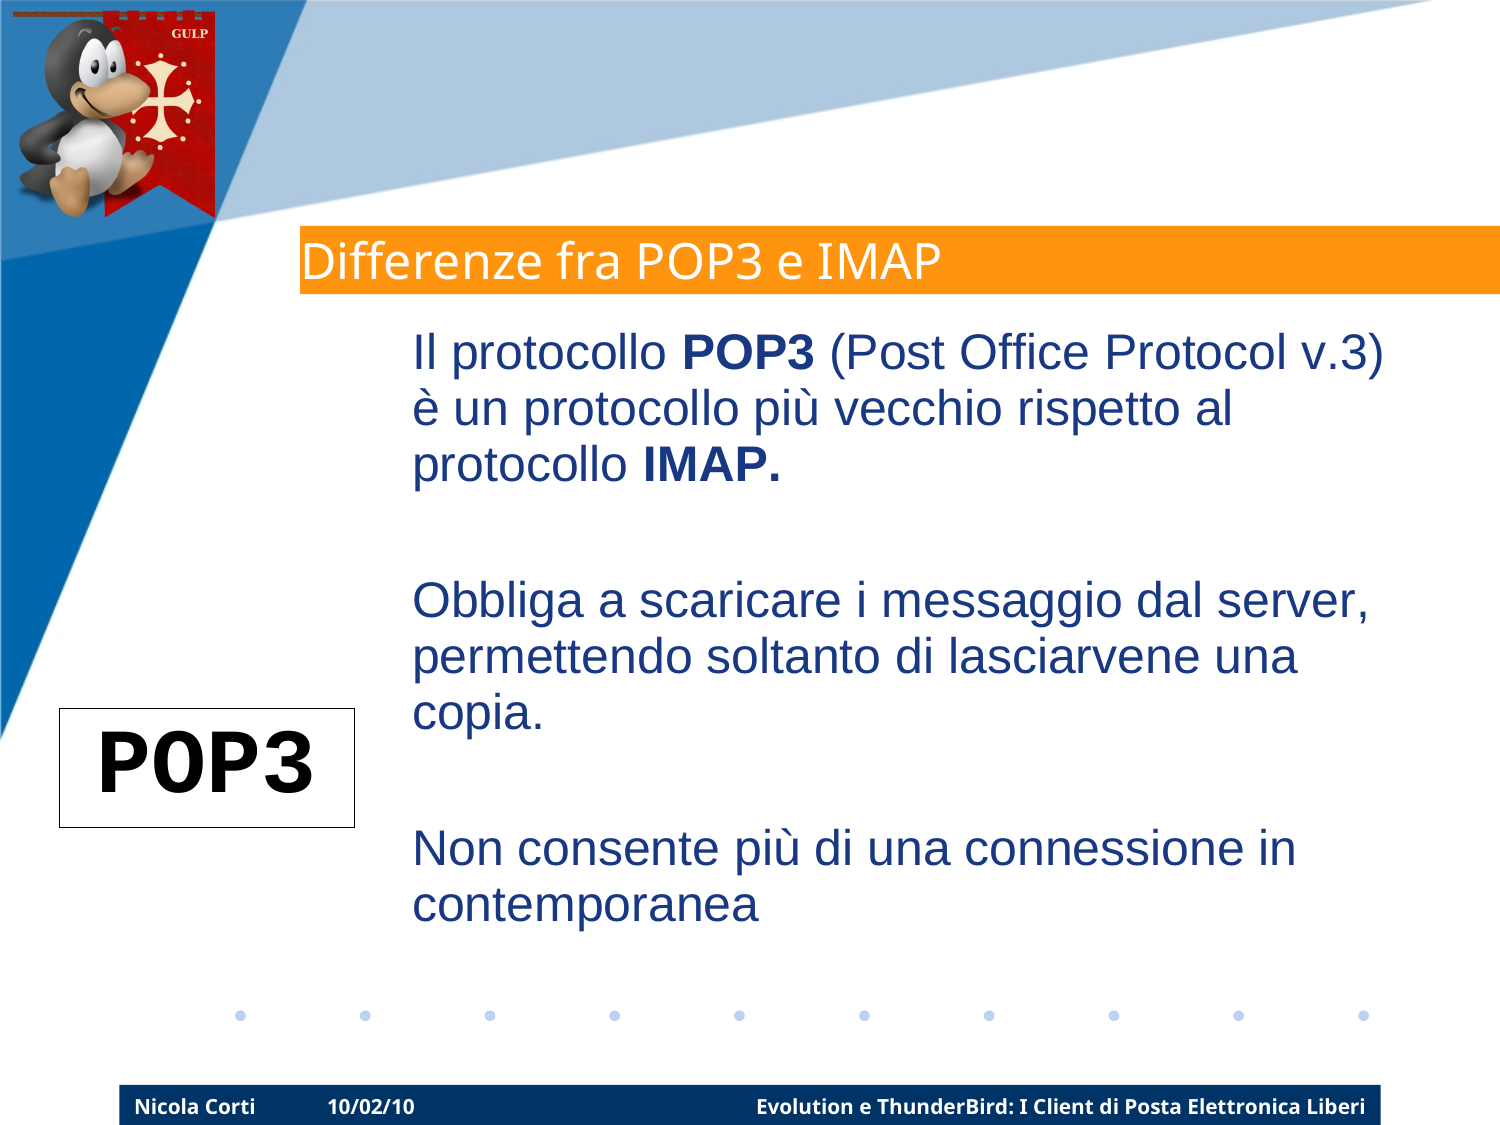

# Differenze fra POP3 e IMAP
Il protocollo POP3 (Post Office Protocol v.3) è un protocollo più vecchio rispetto al protocollo IMAP.
Obbliga a scaricare i messaggio dal server, permettendo soltanto di lasciarvene una copia.
Non consente più di una connessione in contemporanea
POP3